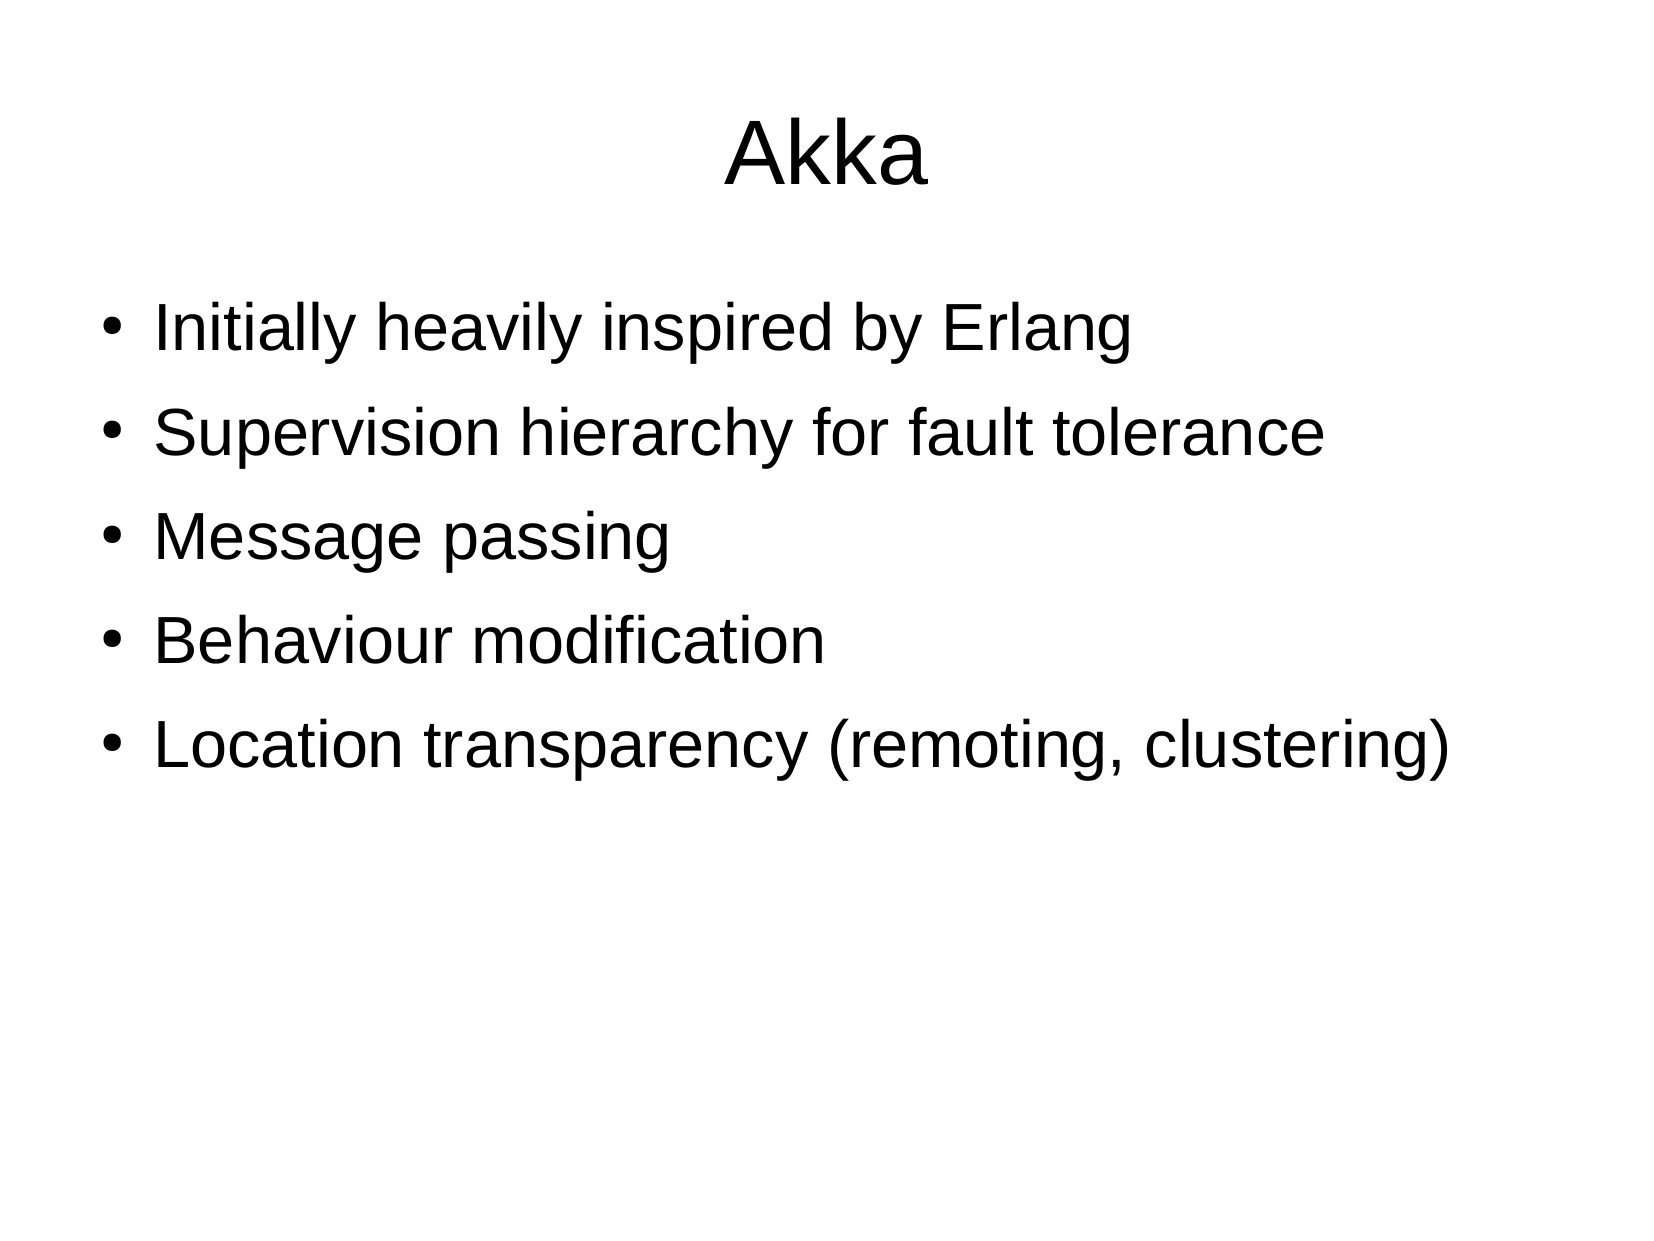

# Akka
Initially heavily inspired by Erlang
Supervision hierarchy for fault tolerance
Message passing
Behaviour modification
Location transparency (remoting, clustering)